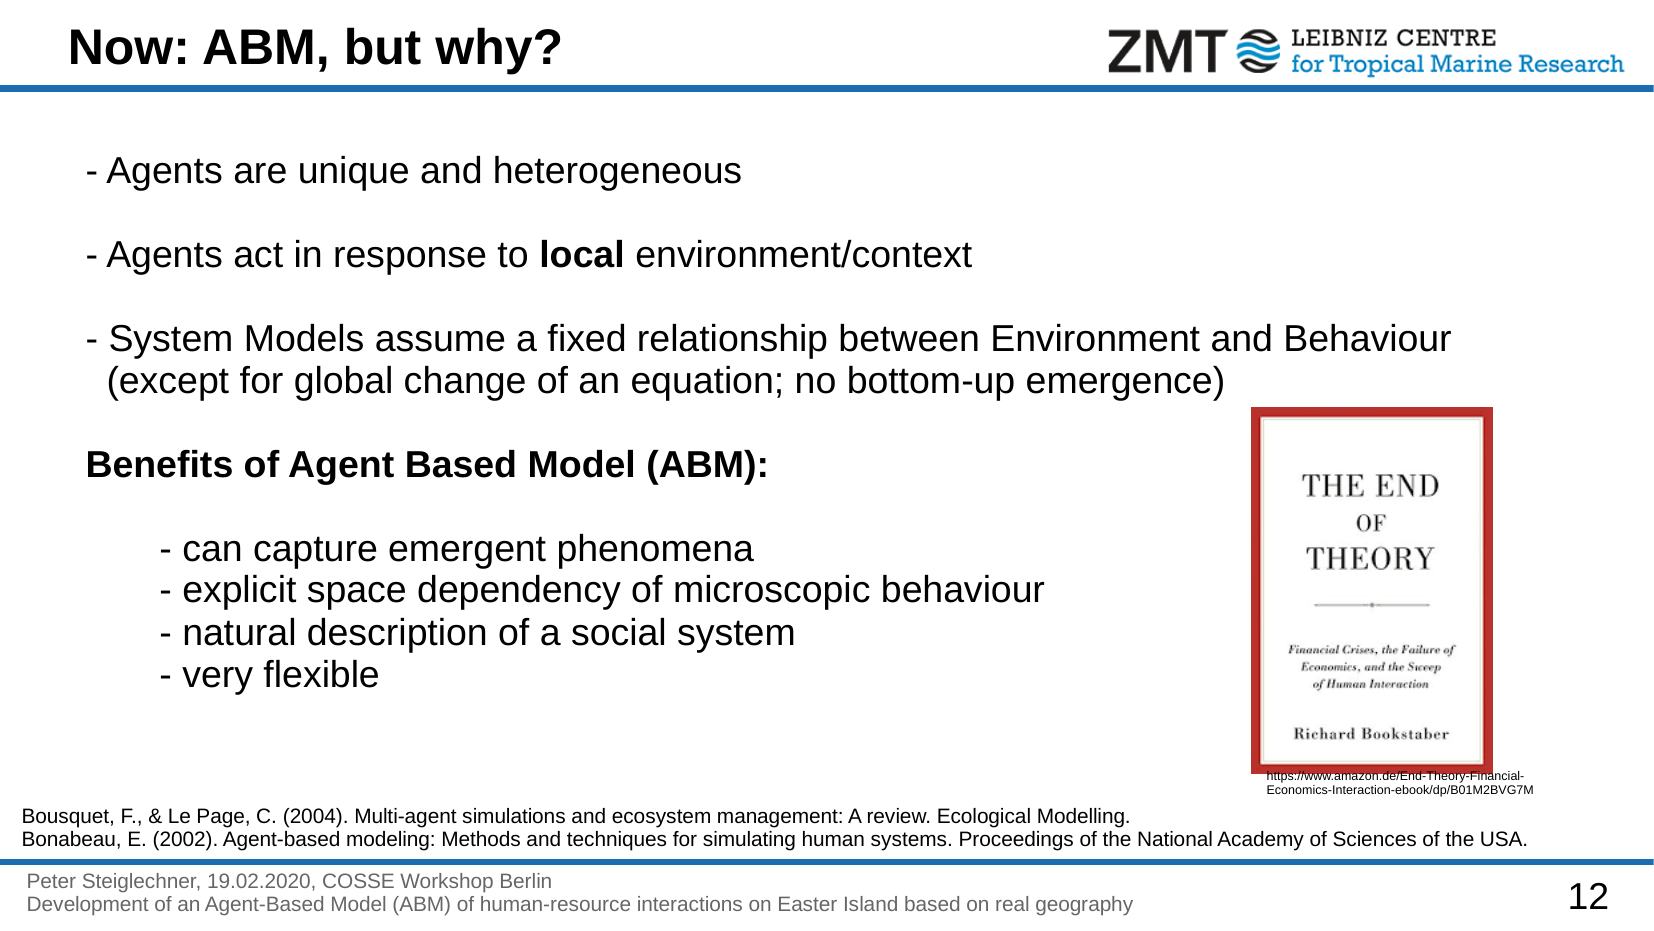

Now: ABM, but why?
- Agents are unique and heterogeneous
- Agents act in response to local environment/context
- System Models assume a fixed relationship between Environment and Behaviour
 (except for global change of an equation; no bottom-up emergence)
Benefits of Agent Based Model (ABM):
	- can capture emergent phenomena
	- explicit space dependency of microscopic behaviour
	- natural description of a social system
	- very flexible
https://www.amazon.de/End-Theory-Financial-Economics-Interaction-ebook/dp/B01M2BVG7M
Bousquet, F., & Le Page, C. (2004). Multi-agent simulations and ecosystem management: A review. Ecological Modelling.
Bonabeau, E. (2002). Agent-based modeling: Methods and techniques for simulating human systems. Proceedings of the National Academy of Sciences of the USA.
12